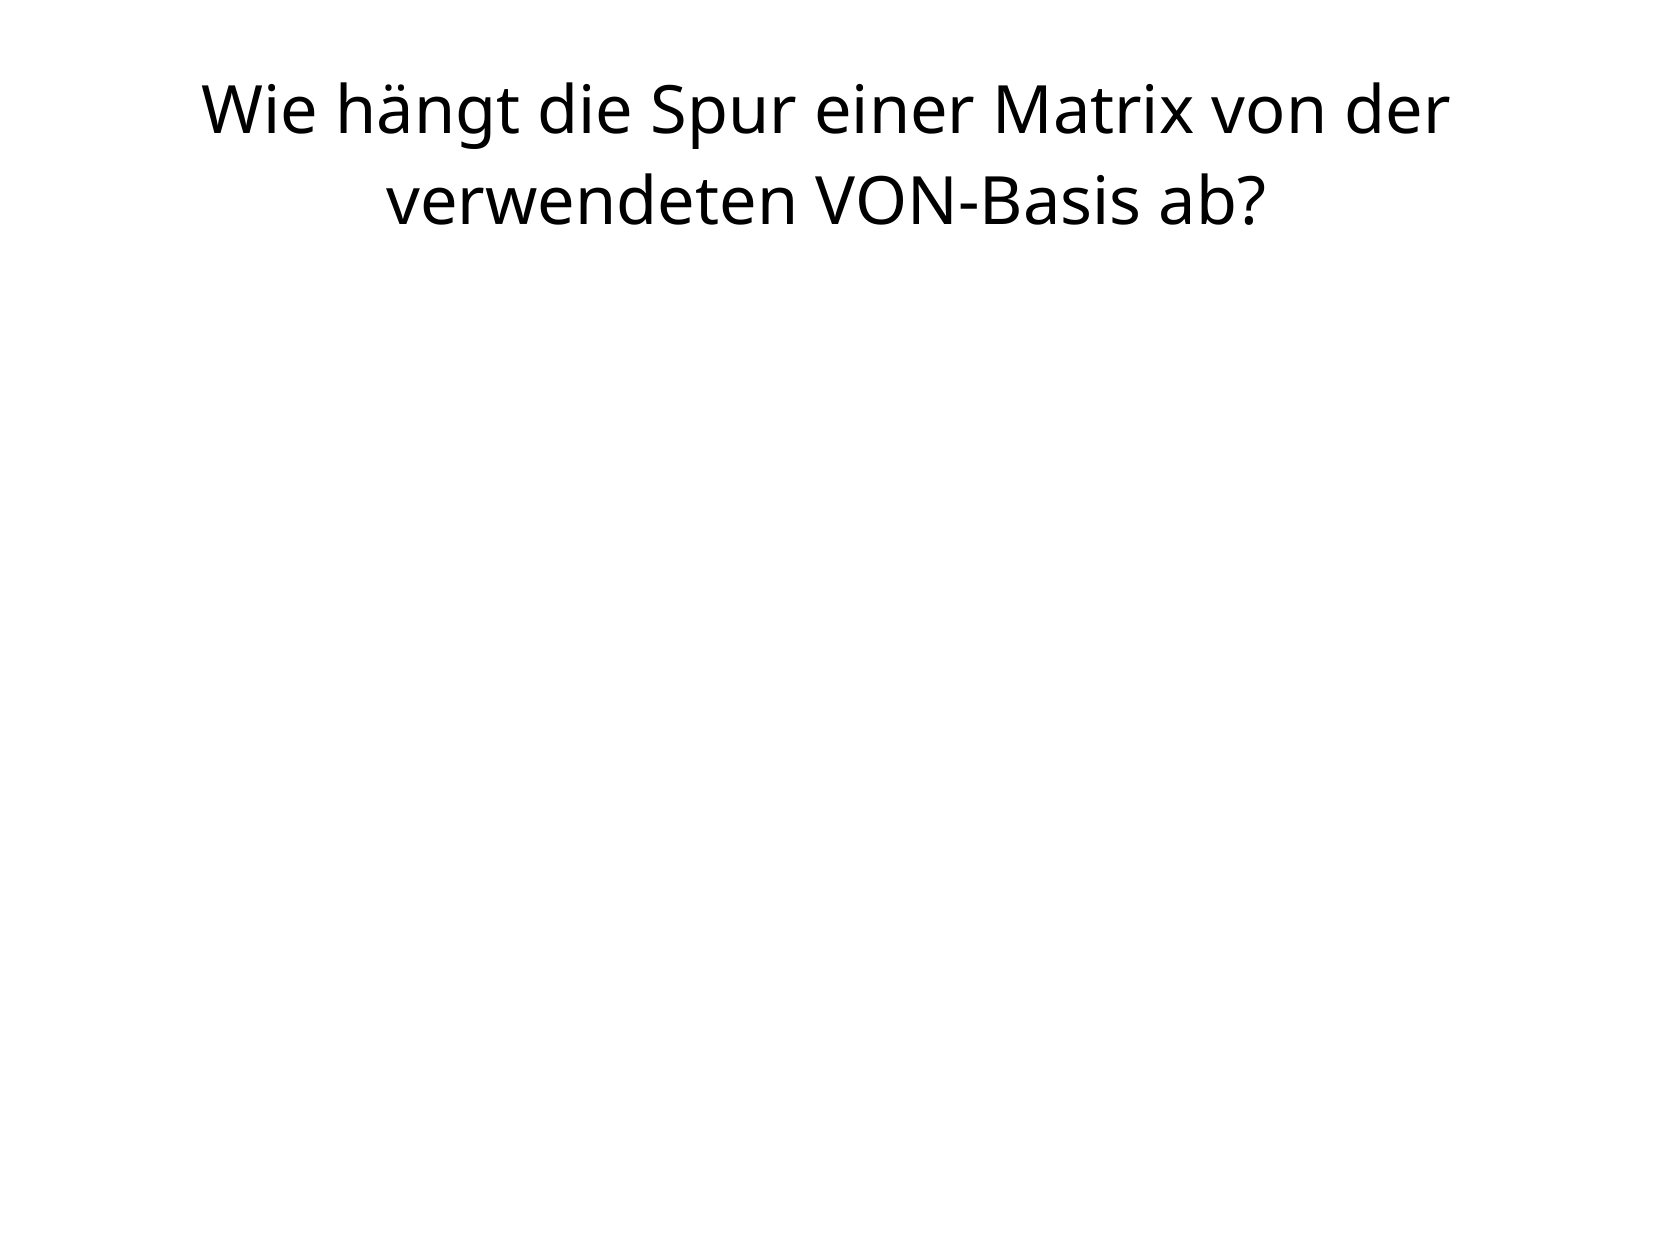

# Wie hängt die Spur einer Matrix von der verwendeten VON-Basis ab?